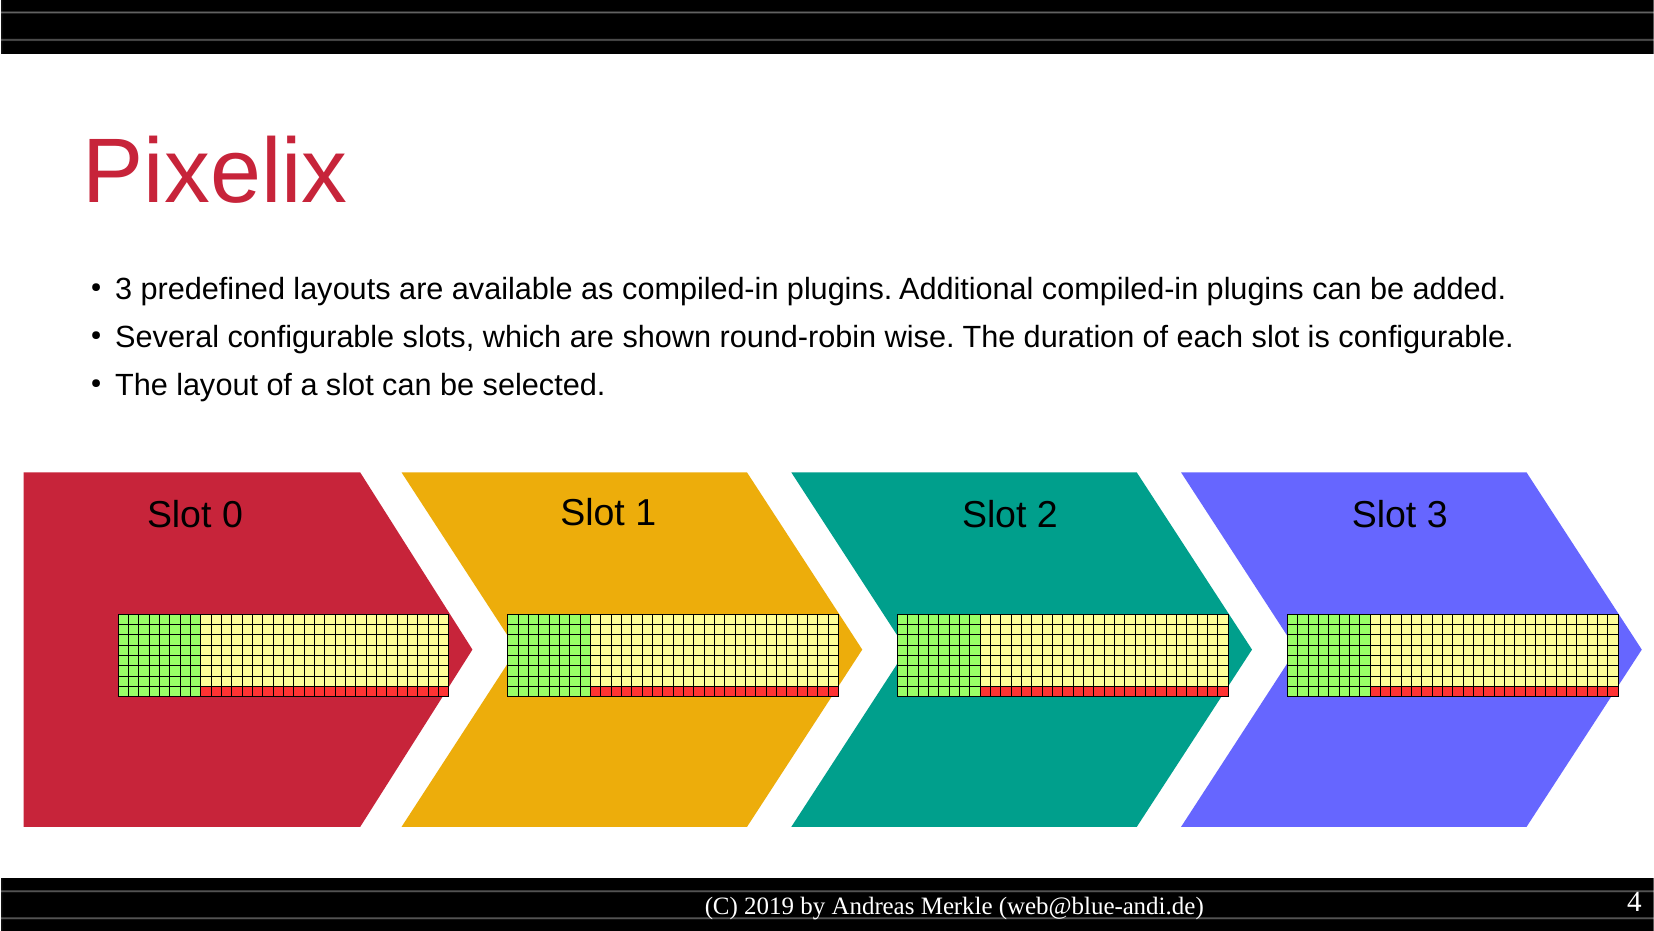

# Pixelix
3 predefined layouts are available as compiled-in plugins. Additional compiled-in plugins can be added.
Several configurable slots, which are shown round-robin wise. The duration of each slot is configurable.
The layout of a slot can be selected.
Slot 1
Slot 0
Slot 2
Slot 3